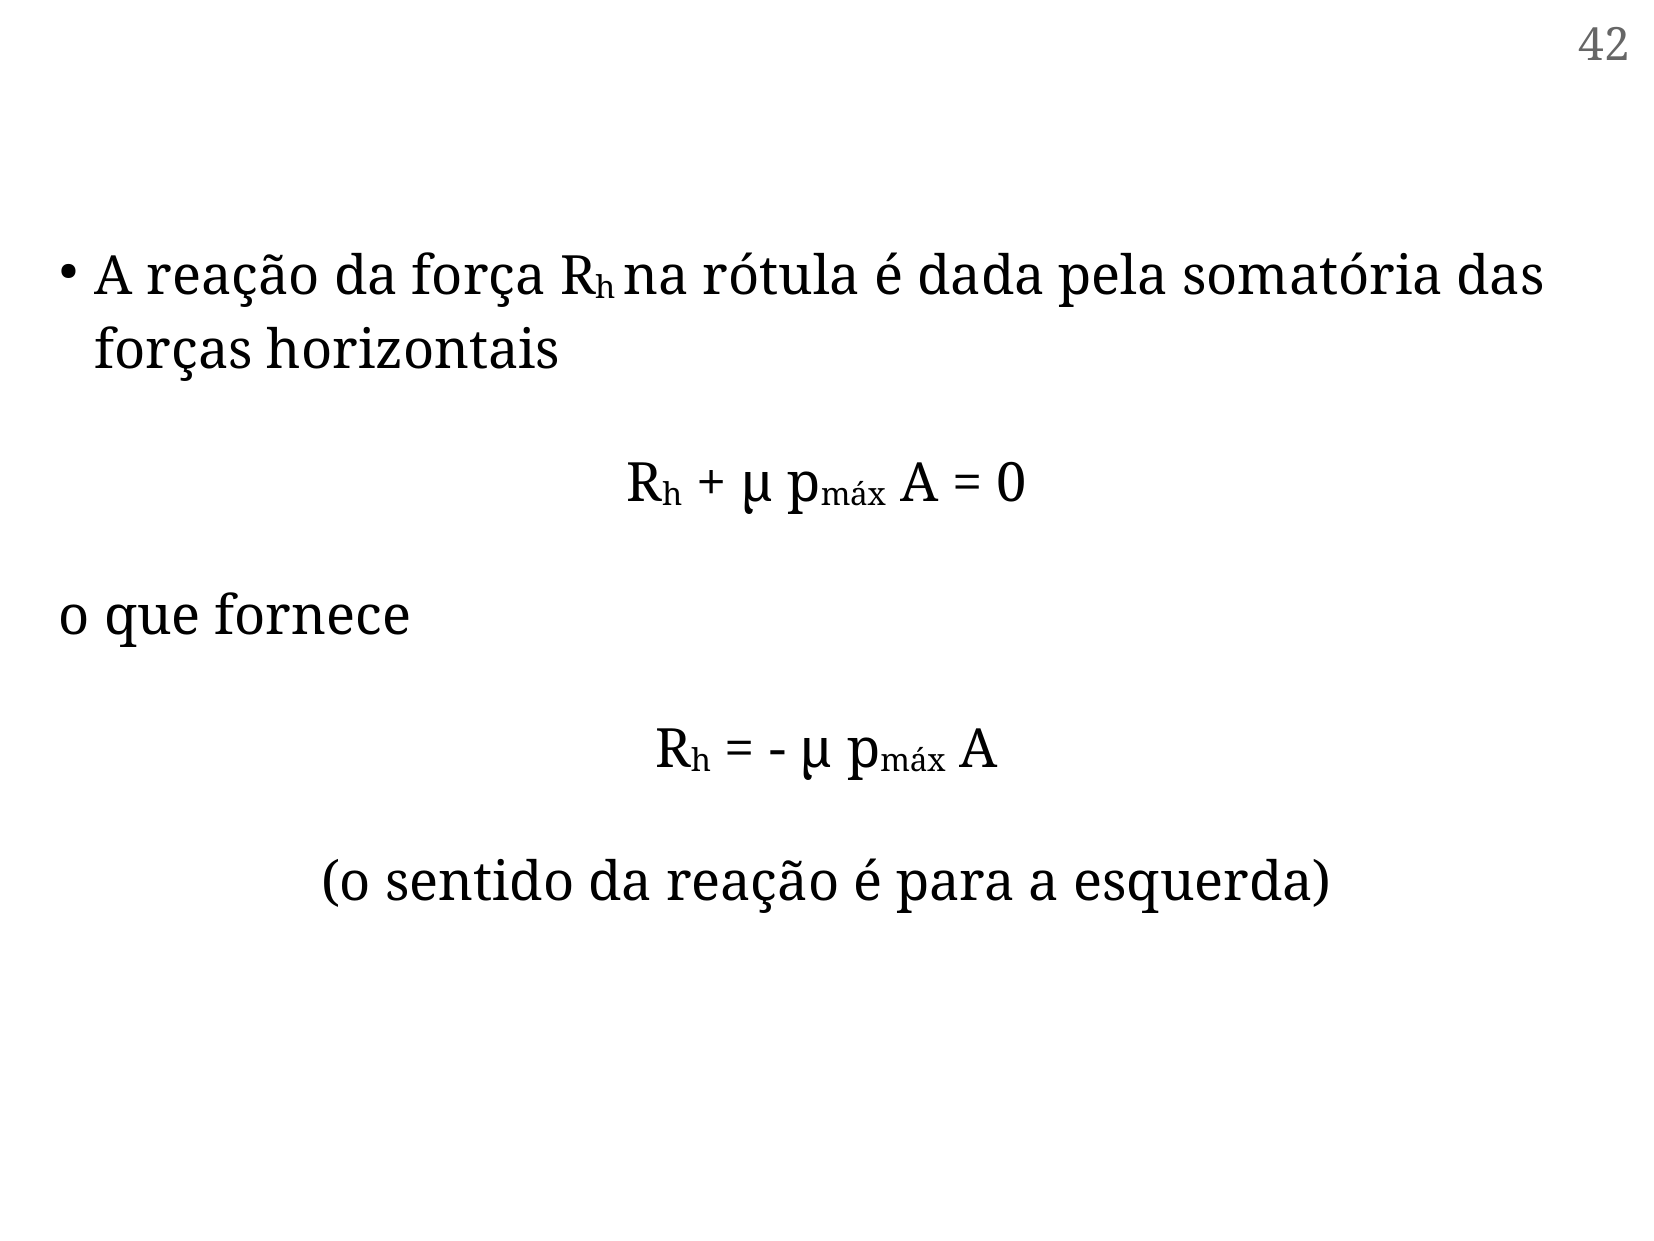

42
#
A reação da força Rh na rótula é dada pela somatória das forças horizontais
Rh + µ pmáx A = 0
o que fornece
Rh = - µ pmáx A
(o sentido da reação é para a esquerda)